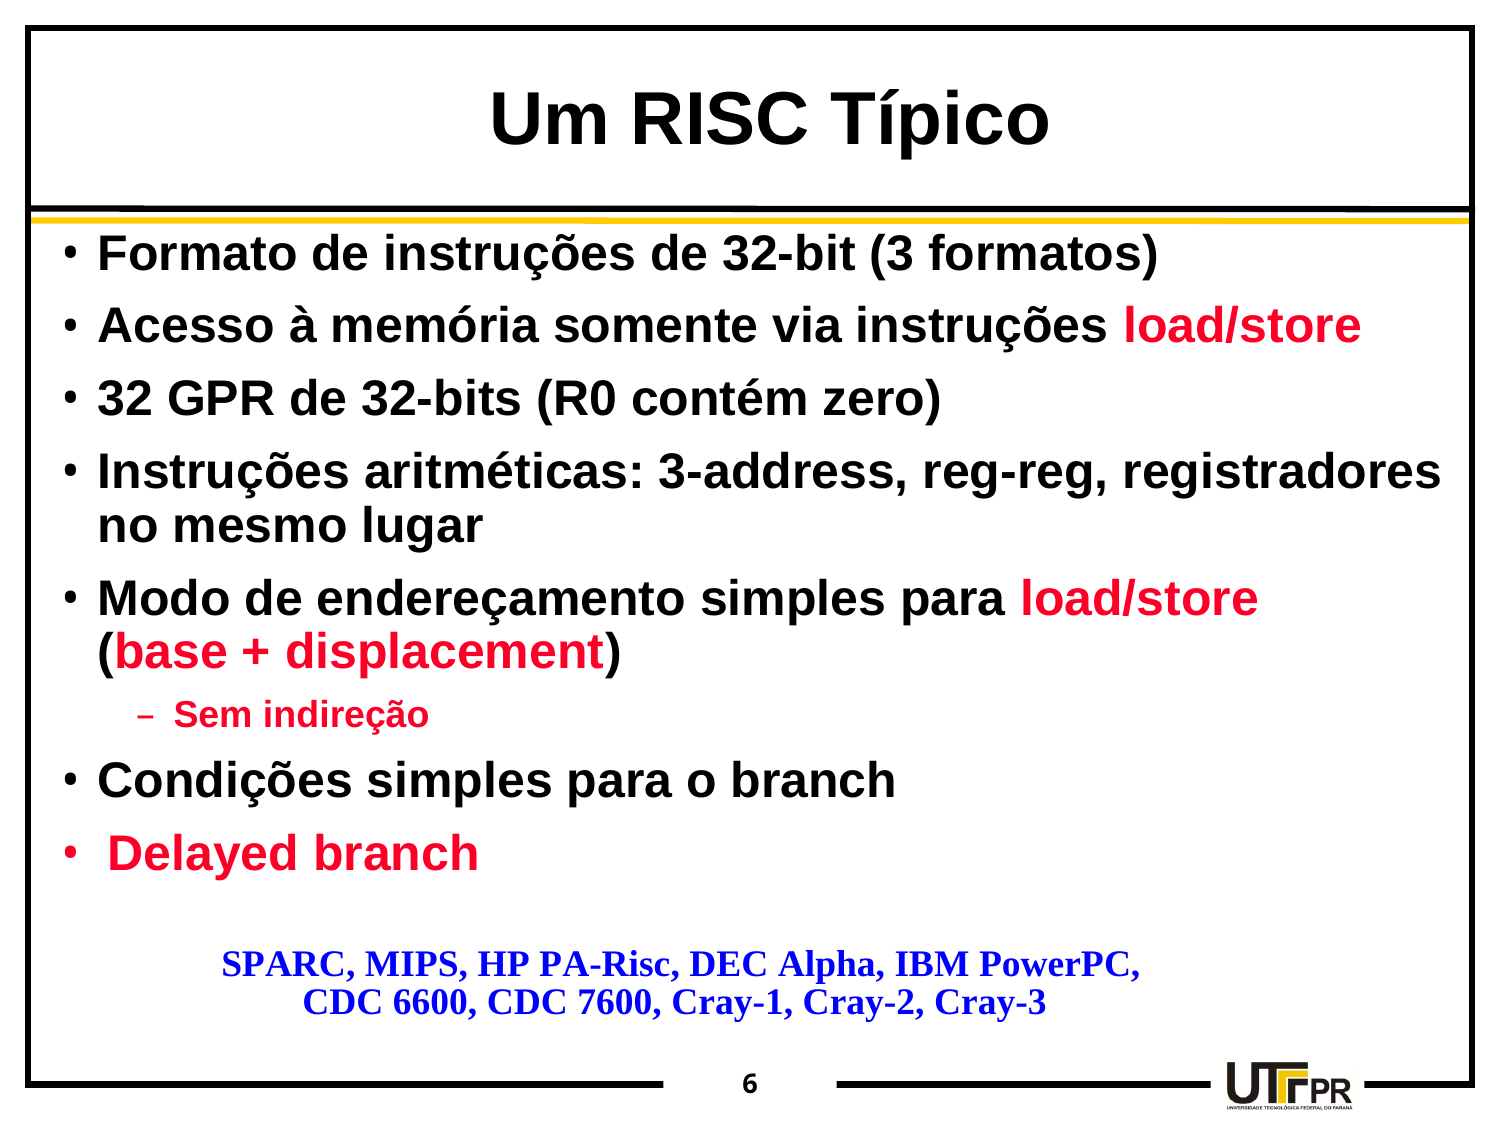

# Um RISC Típico
Formato de instruções de 32-bit (3 formatos)
Acesso à memória somente via instruções load/store
32 GPR de 32-bits (R0 contém zero)
Instruções aritméticas: 3-address, reg-reg, registradores no mesmo lugar
Modo de endereçamento simples para load/store
(base + displacement)
Sem indireção
Condições simples para o branch
Delayed branch
 SPARC, MIPS, HP PA-Risc, DEC Alpha, IBM PowerPC,
CDC 6600, CDC 7600, Cray-1, Cray-2, Cray-3